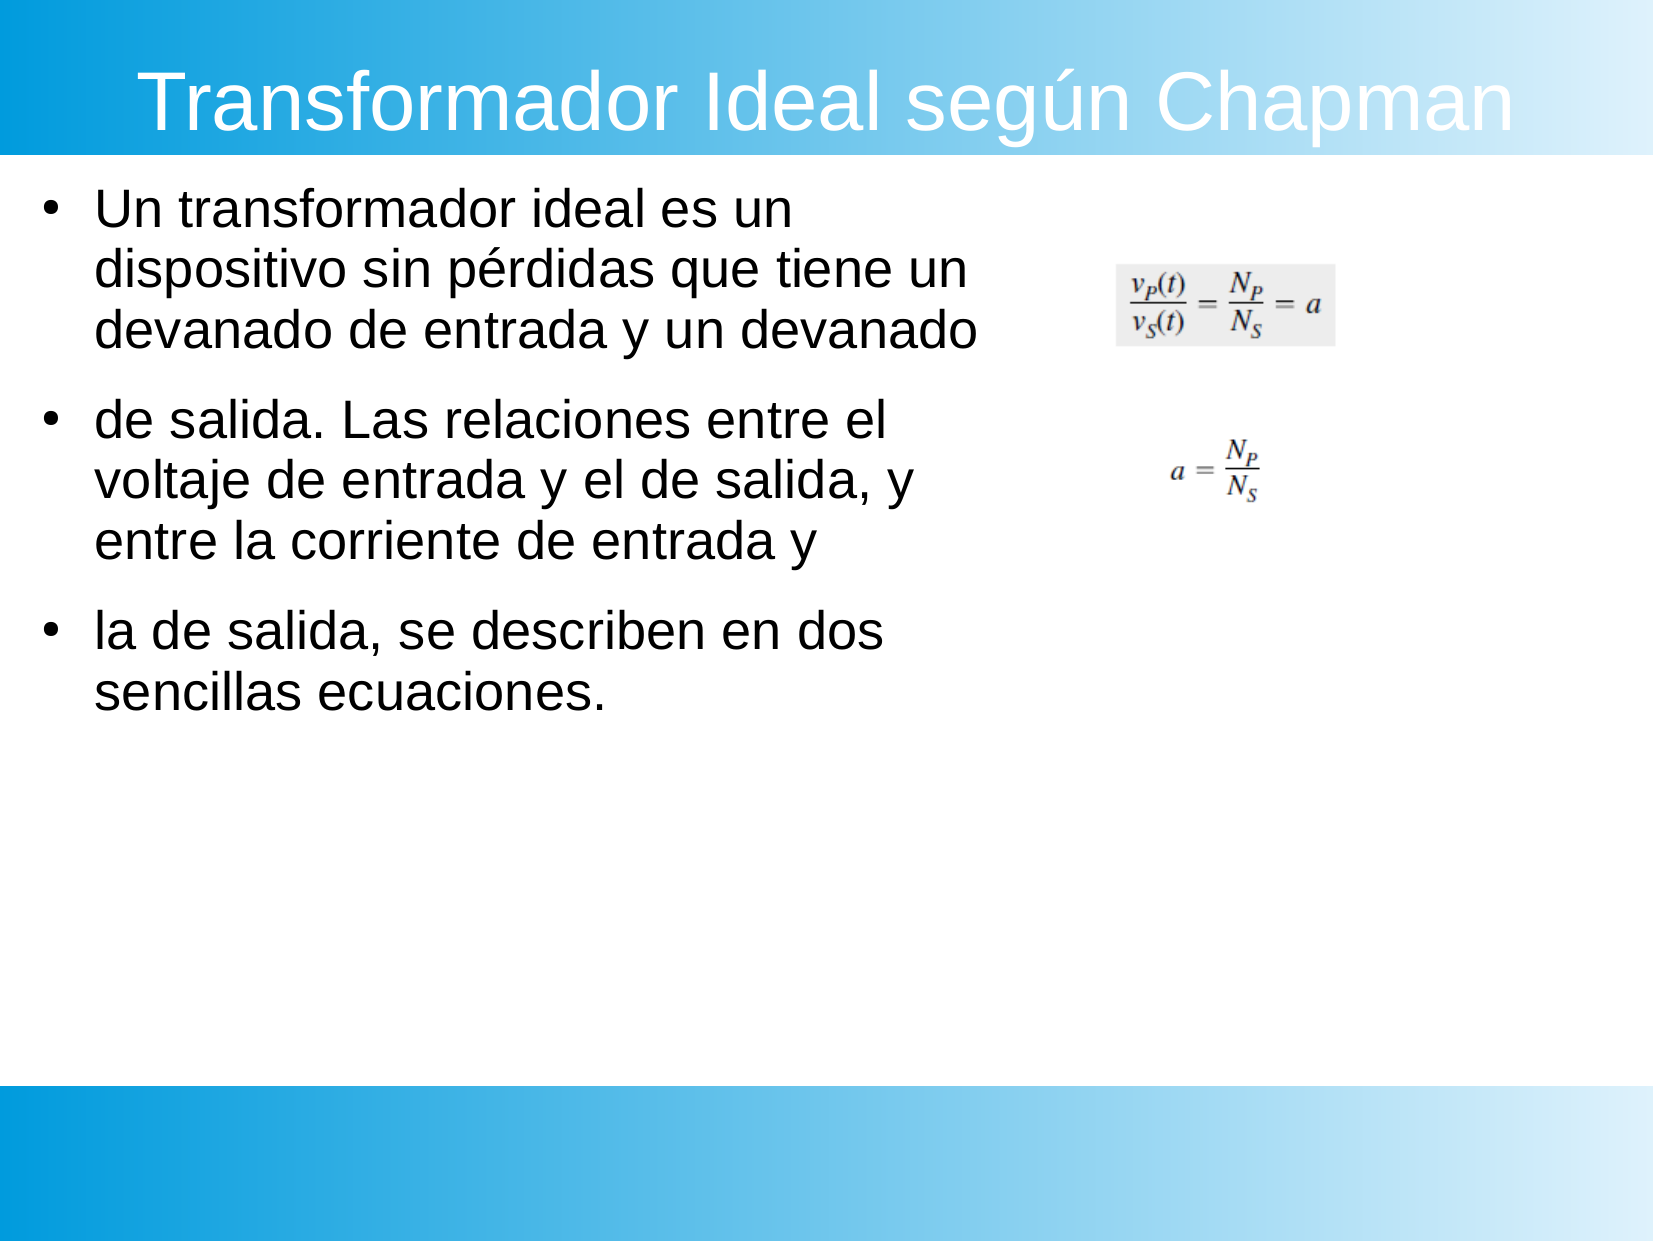

# Transformador Ideal según Chapman
Un transformador ideal es un dispositivo sin pérdidas que tiene un devanado de entrada y un devanado
de salida. Las relaciones entre el voltaje de entrada y el de salida, y entre la corriente de entrada y
la de salida, se describen en dos sencillas ecuaciones.